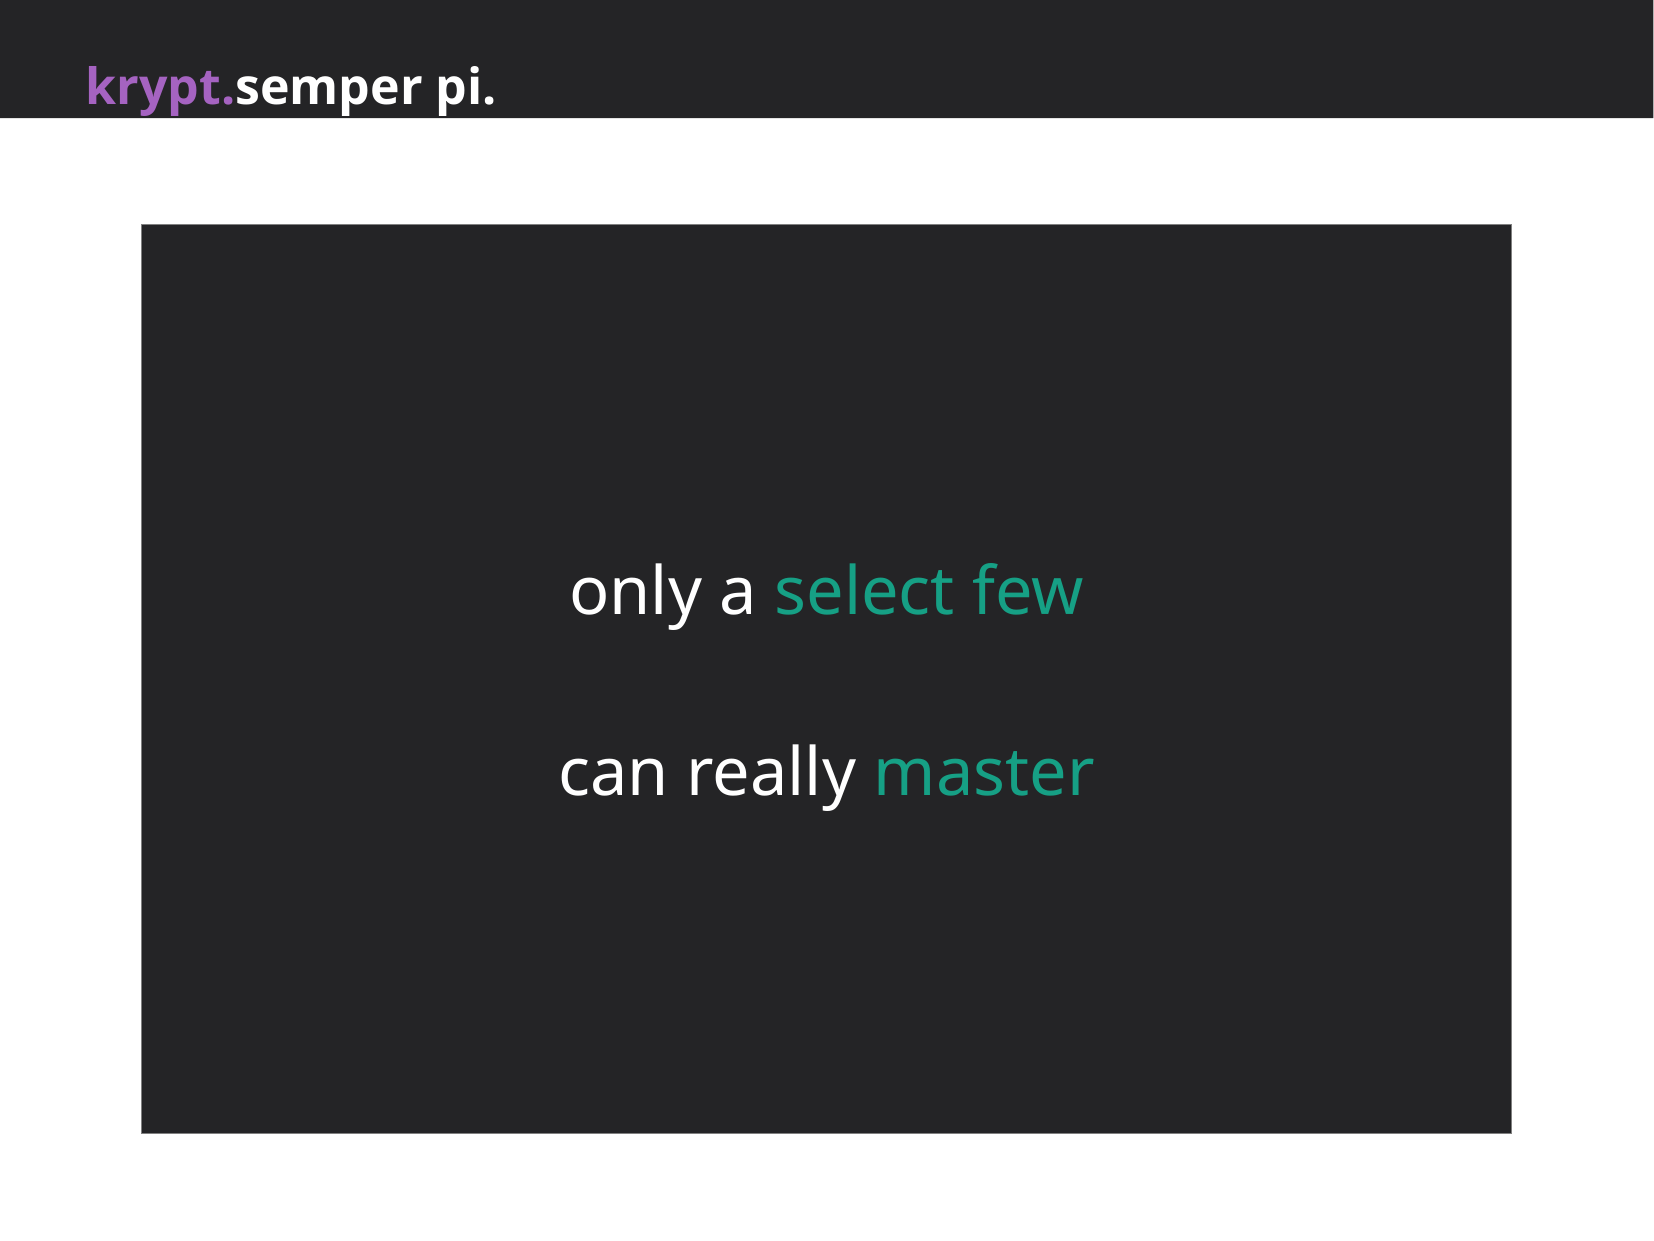

krypt.semper pi.
only a select few
can really master